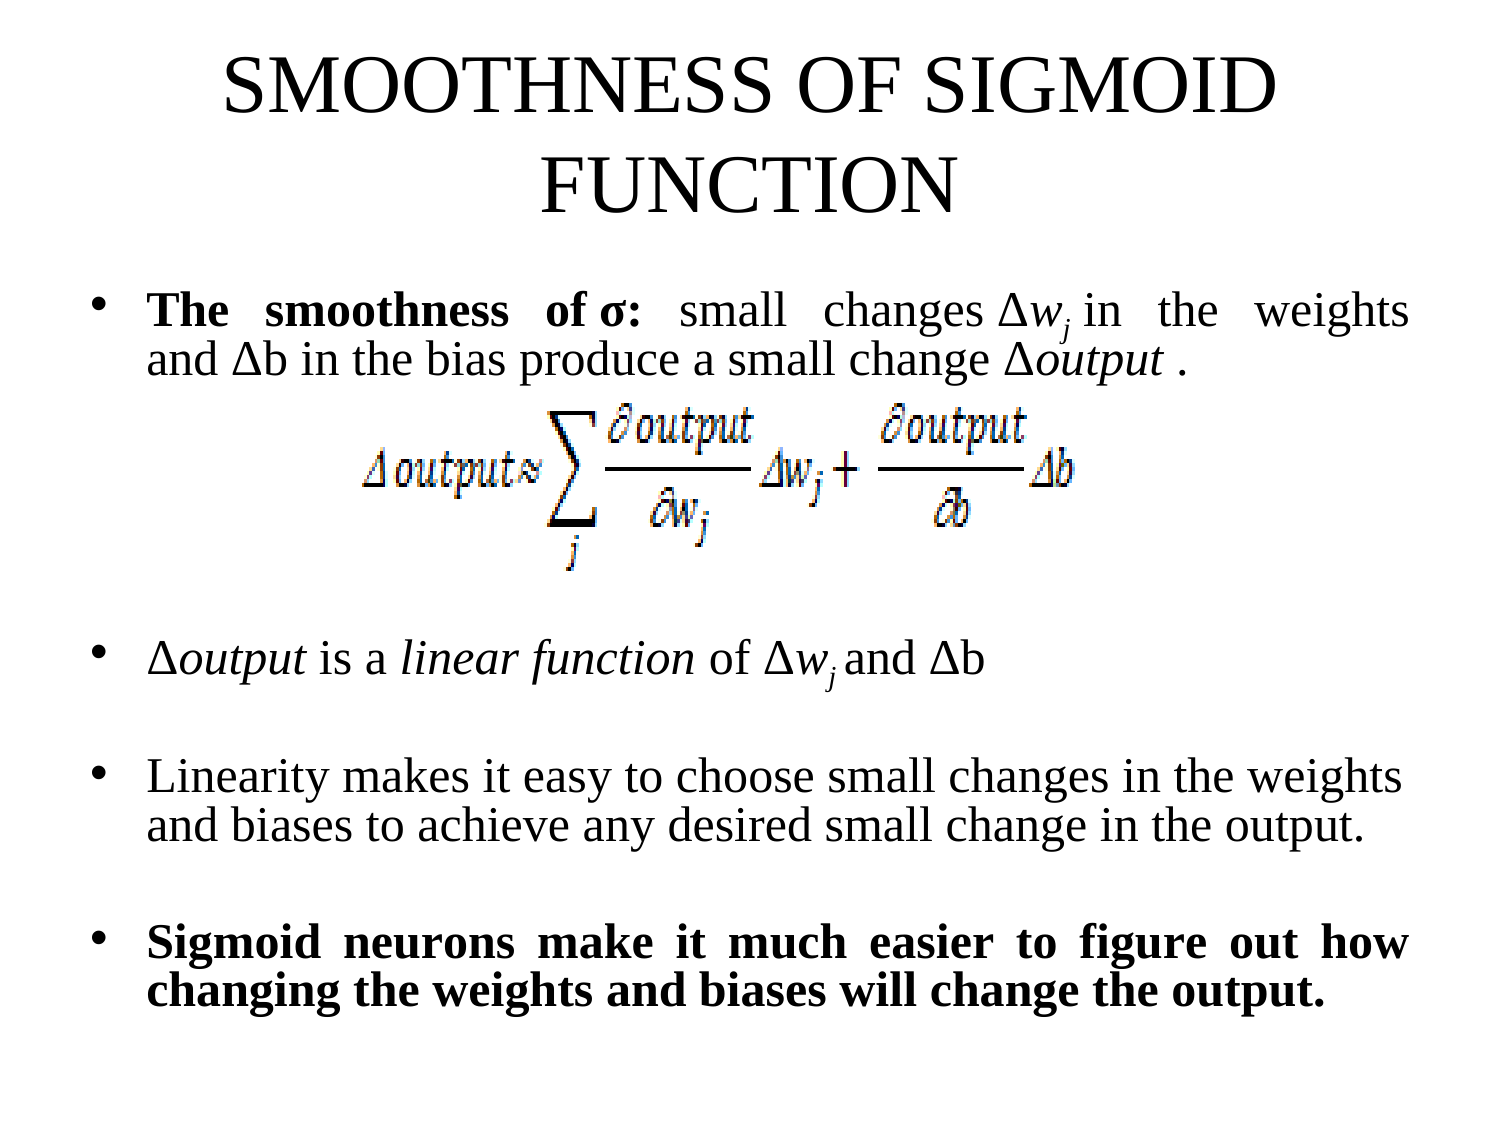

# SMOOTHNESS OF SIGMOID FUNCTION
The smoothness of σ: small changes Δwj in the weights and Δb in the bias produce a small change Δoutput .
Δoutput is a linear function of Δwj and Δb
Linearity makes it easy to choose small changes in the weights and biases to achieve any desired small change in the output.
Sigmoid neurons make it much easier to figure out how changing the weights and biases will change the output.